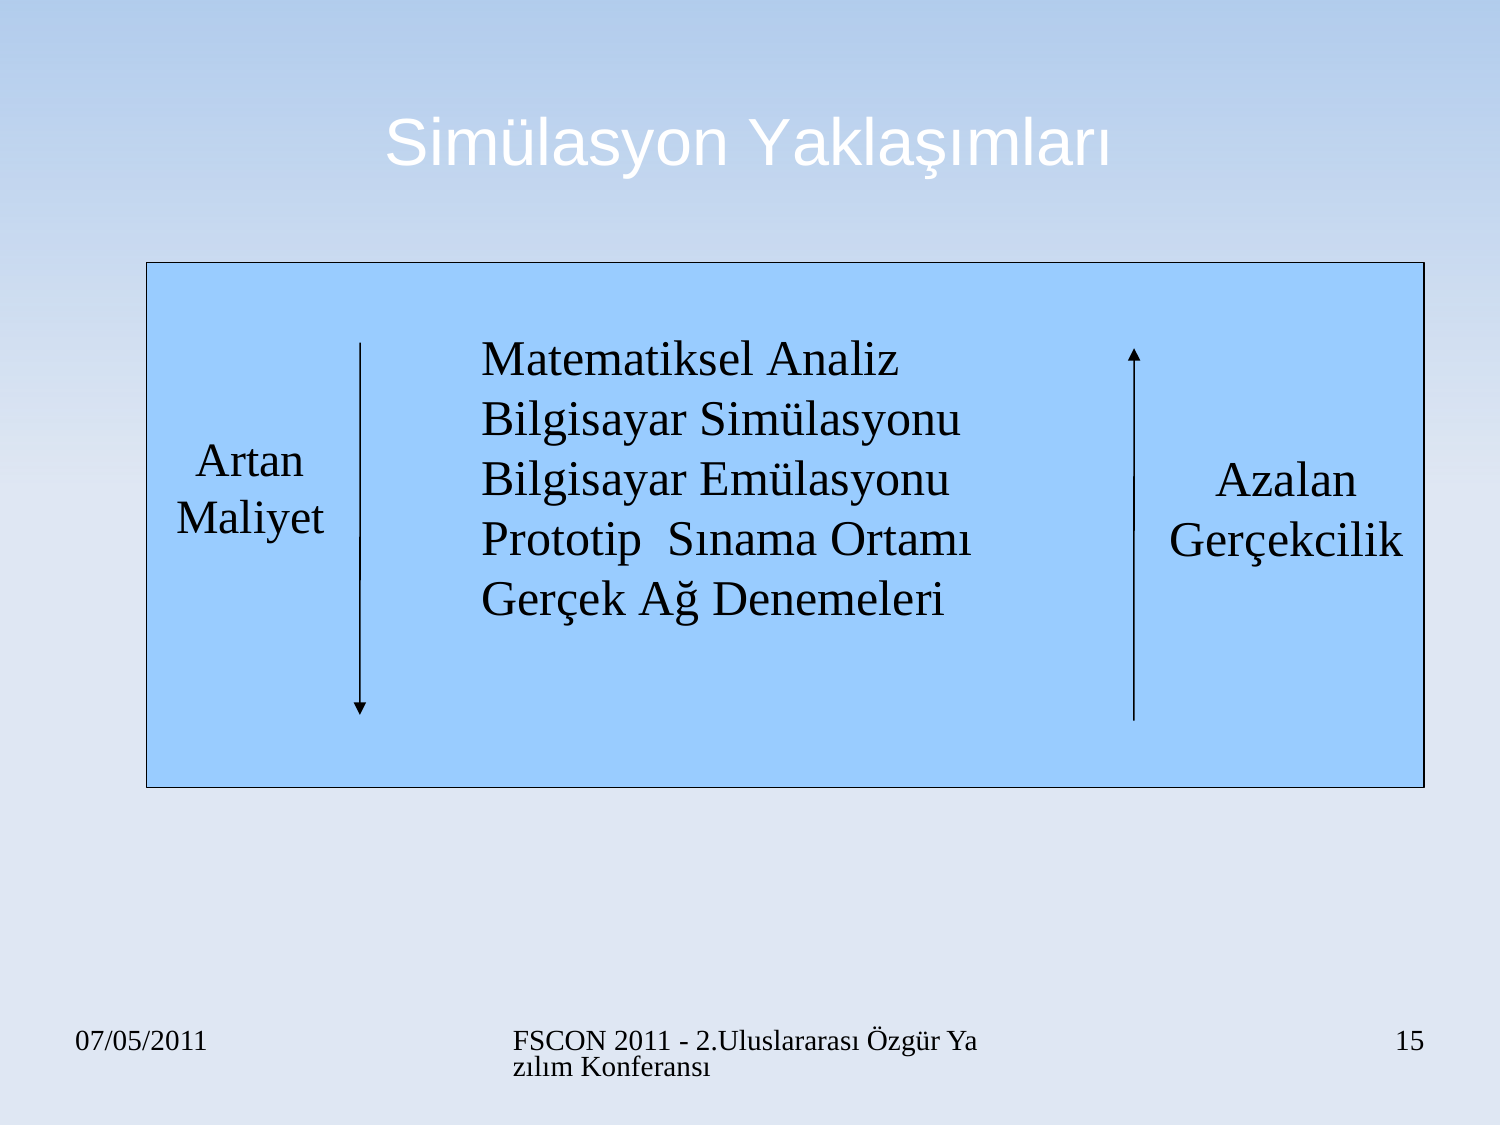

Simülasyon Yaklaşımları
Matematiksel Analiz
Bilgisayar Simülasyonu
Bilgisayar Emülasyonu
Prototip Sınama Ortamı
Gerçek Ağ Denemeleri
Artan Maliyet
Azalan Gerçekcilik
07/05/2011
FSCON 2011 - 2.Uluslararası Özgür Yazılım Konferansı
15